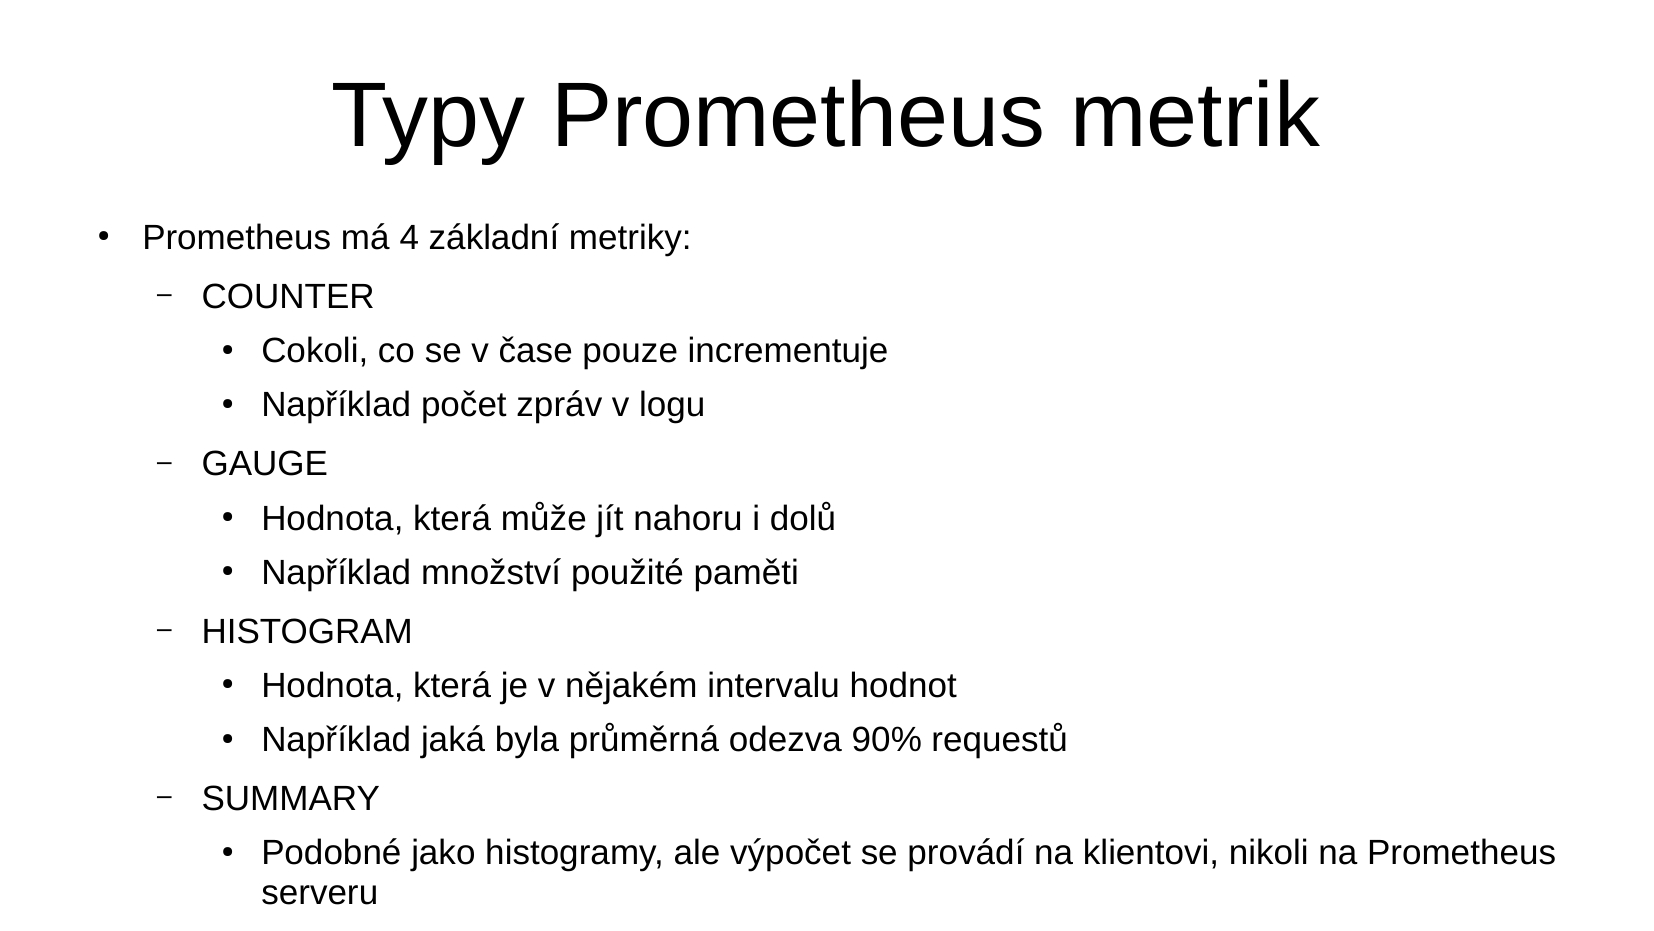

# Typy Prometheus metrik
Prometheus má 4 základní metriky:
COUNTER
Cokoli, co se v čase pouze incrementuje
Například počet zpráv v logu
GAUGE
Hodnota, která může jít nahoru i dolů
Například množství použité paměti
HISTOGRAM
Hodnota, která je v nějakém intervalu hodnot
Například jaká byla průměrná odezva 90% requestů
SUMMARY
Podobné jako histogramy, ale výpočet se provádí na klientovi, nikoli na Prometheus serveru